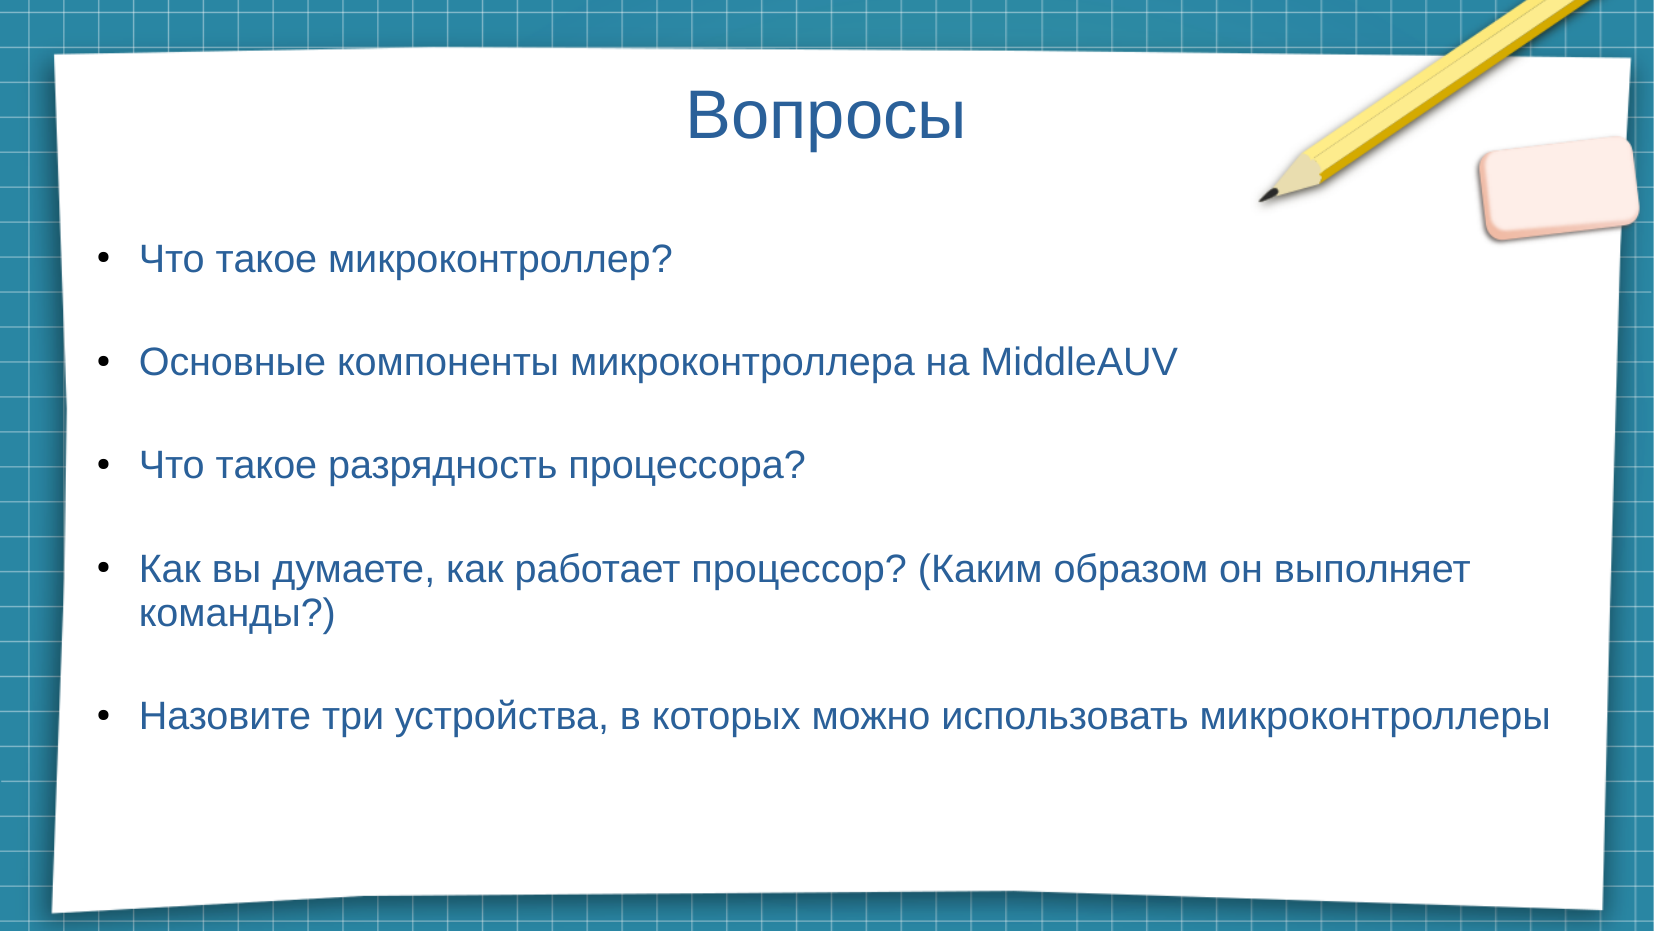

# Вопросы
Что такое микроконтроллер?
Основные компоненты микроконтроллера на MiddleAUV
Что такое разрядность процессора?
Как вы думаете, как работает процессор? (Каким образом он выполняет команды?)
Назовите три устройства, в которых можно использовать микроконтроллеры